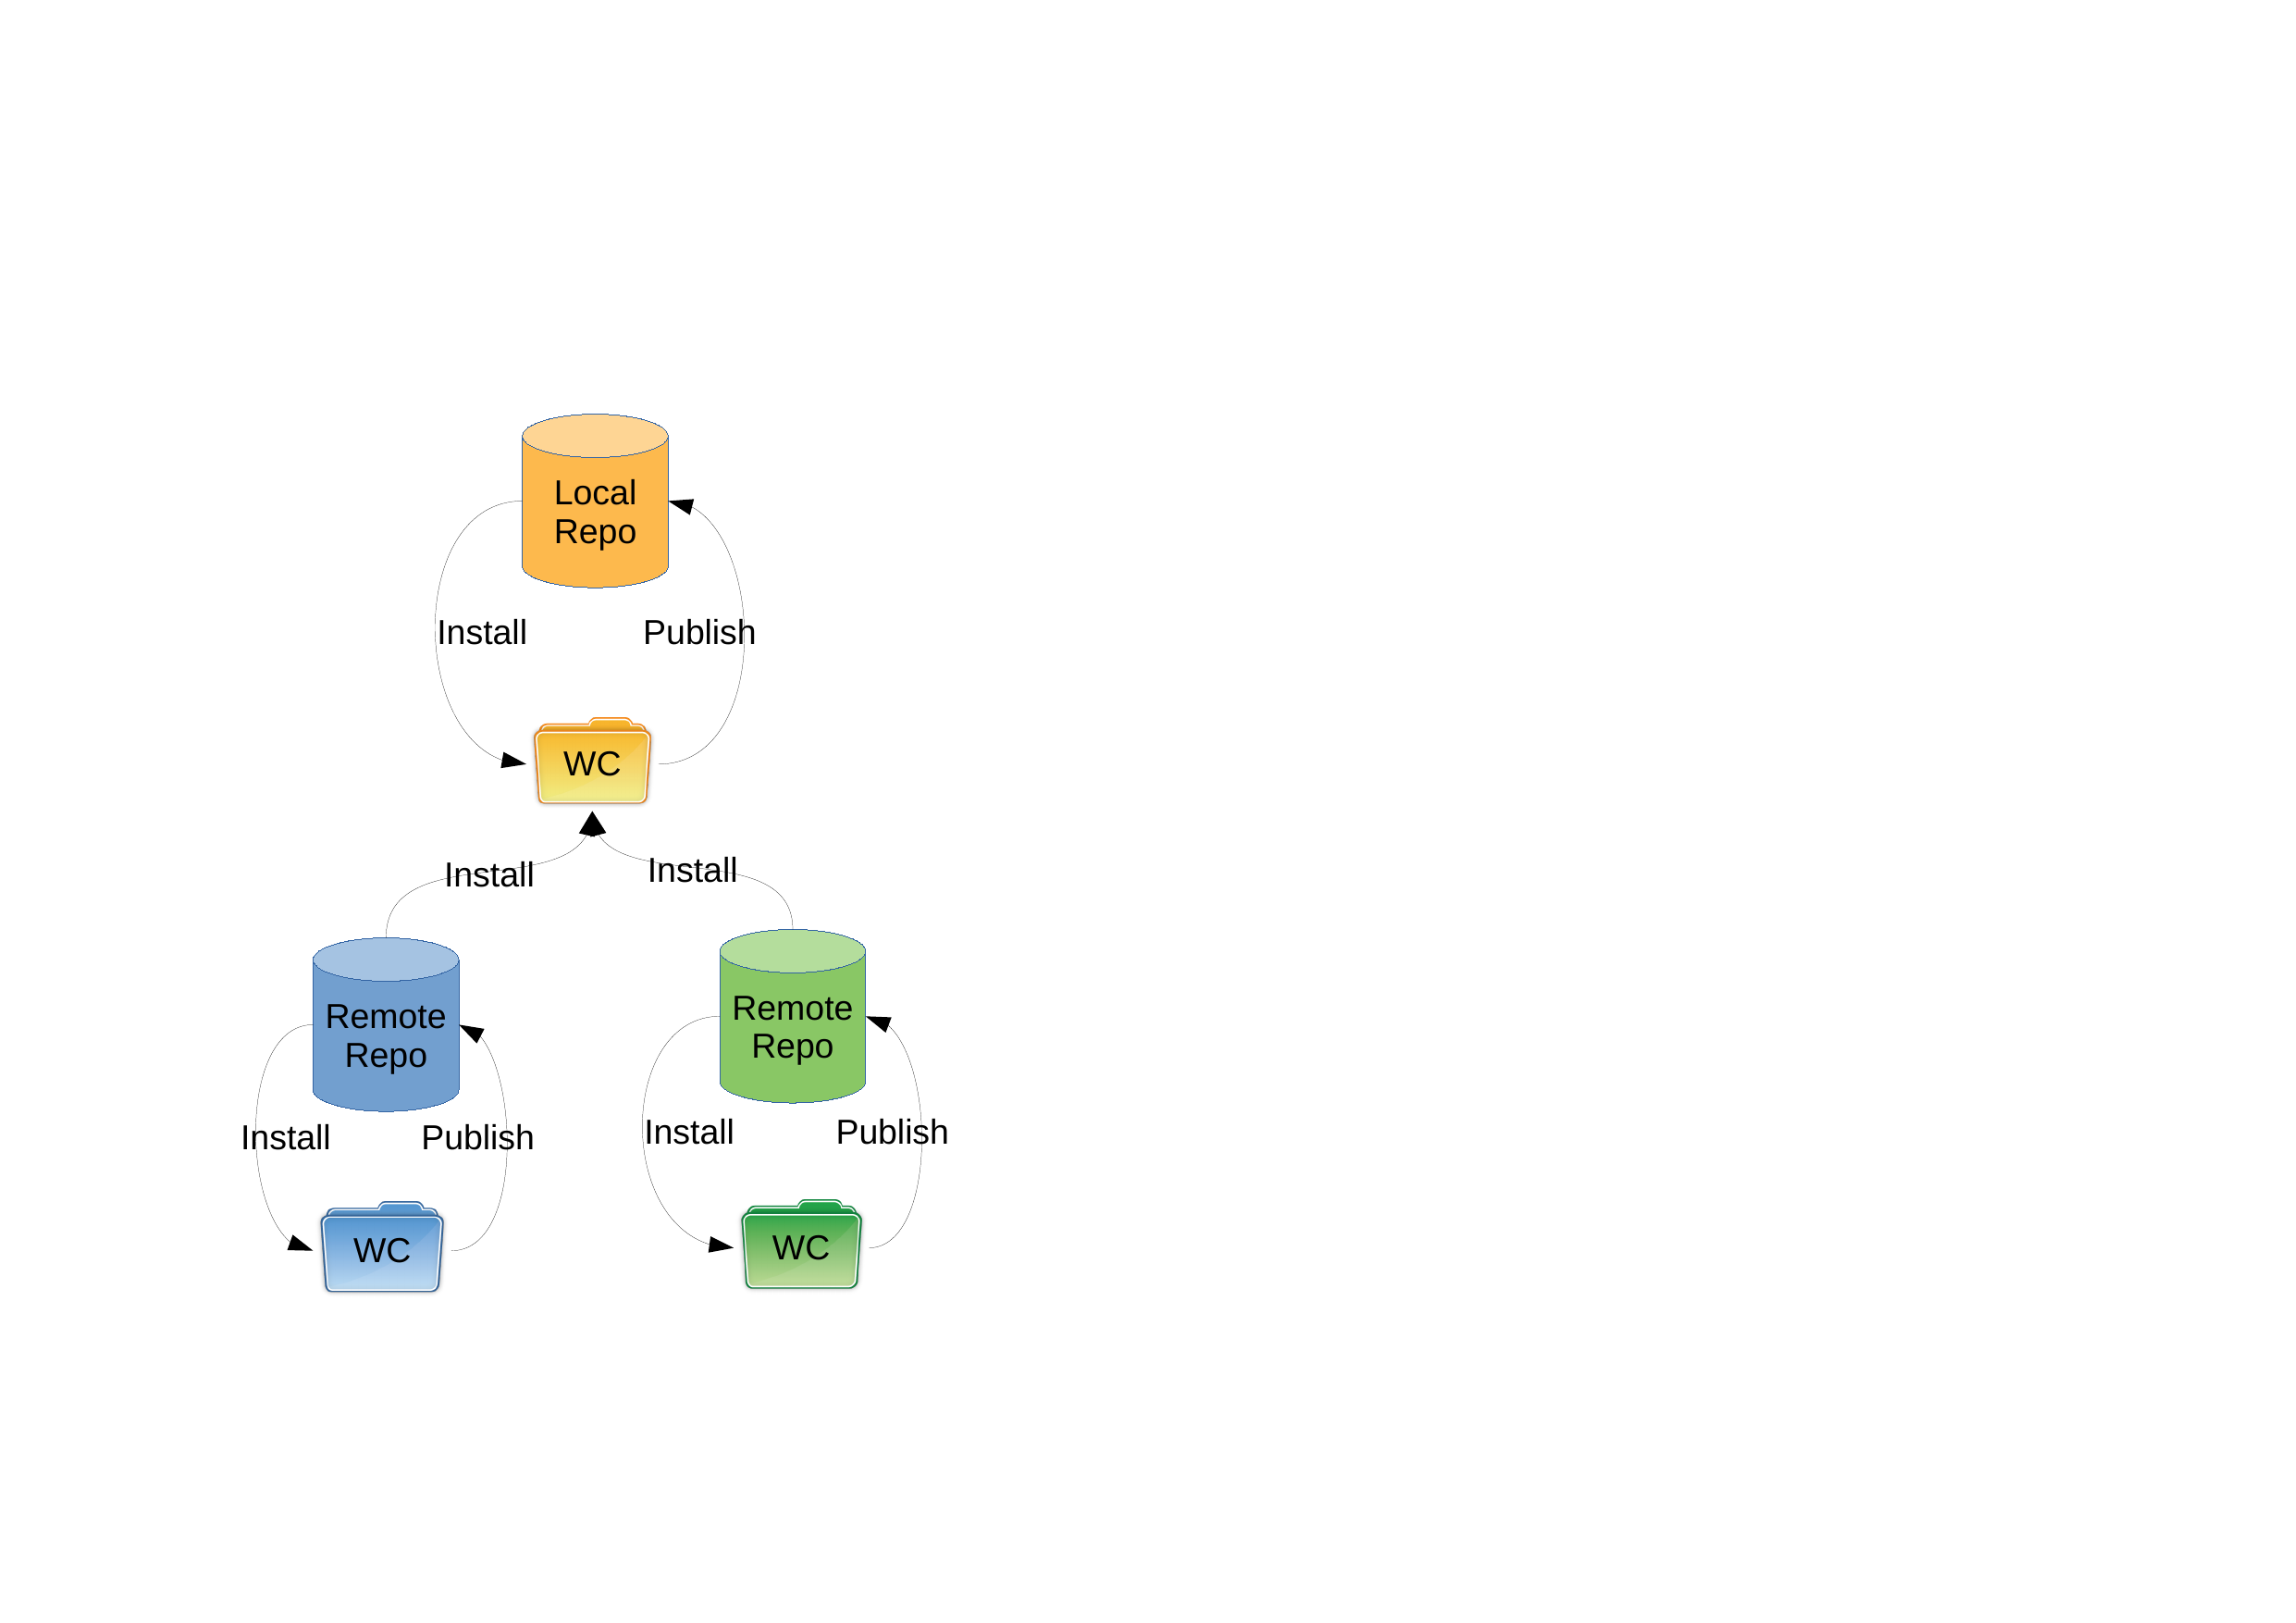

Local
Repo
WC
Remote
Repo
Remote
Repo
WC
WC